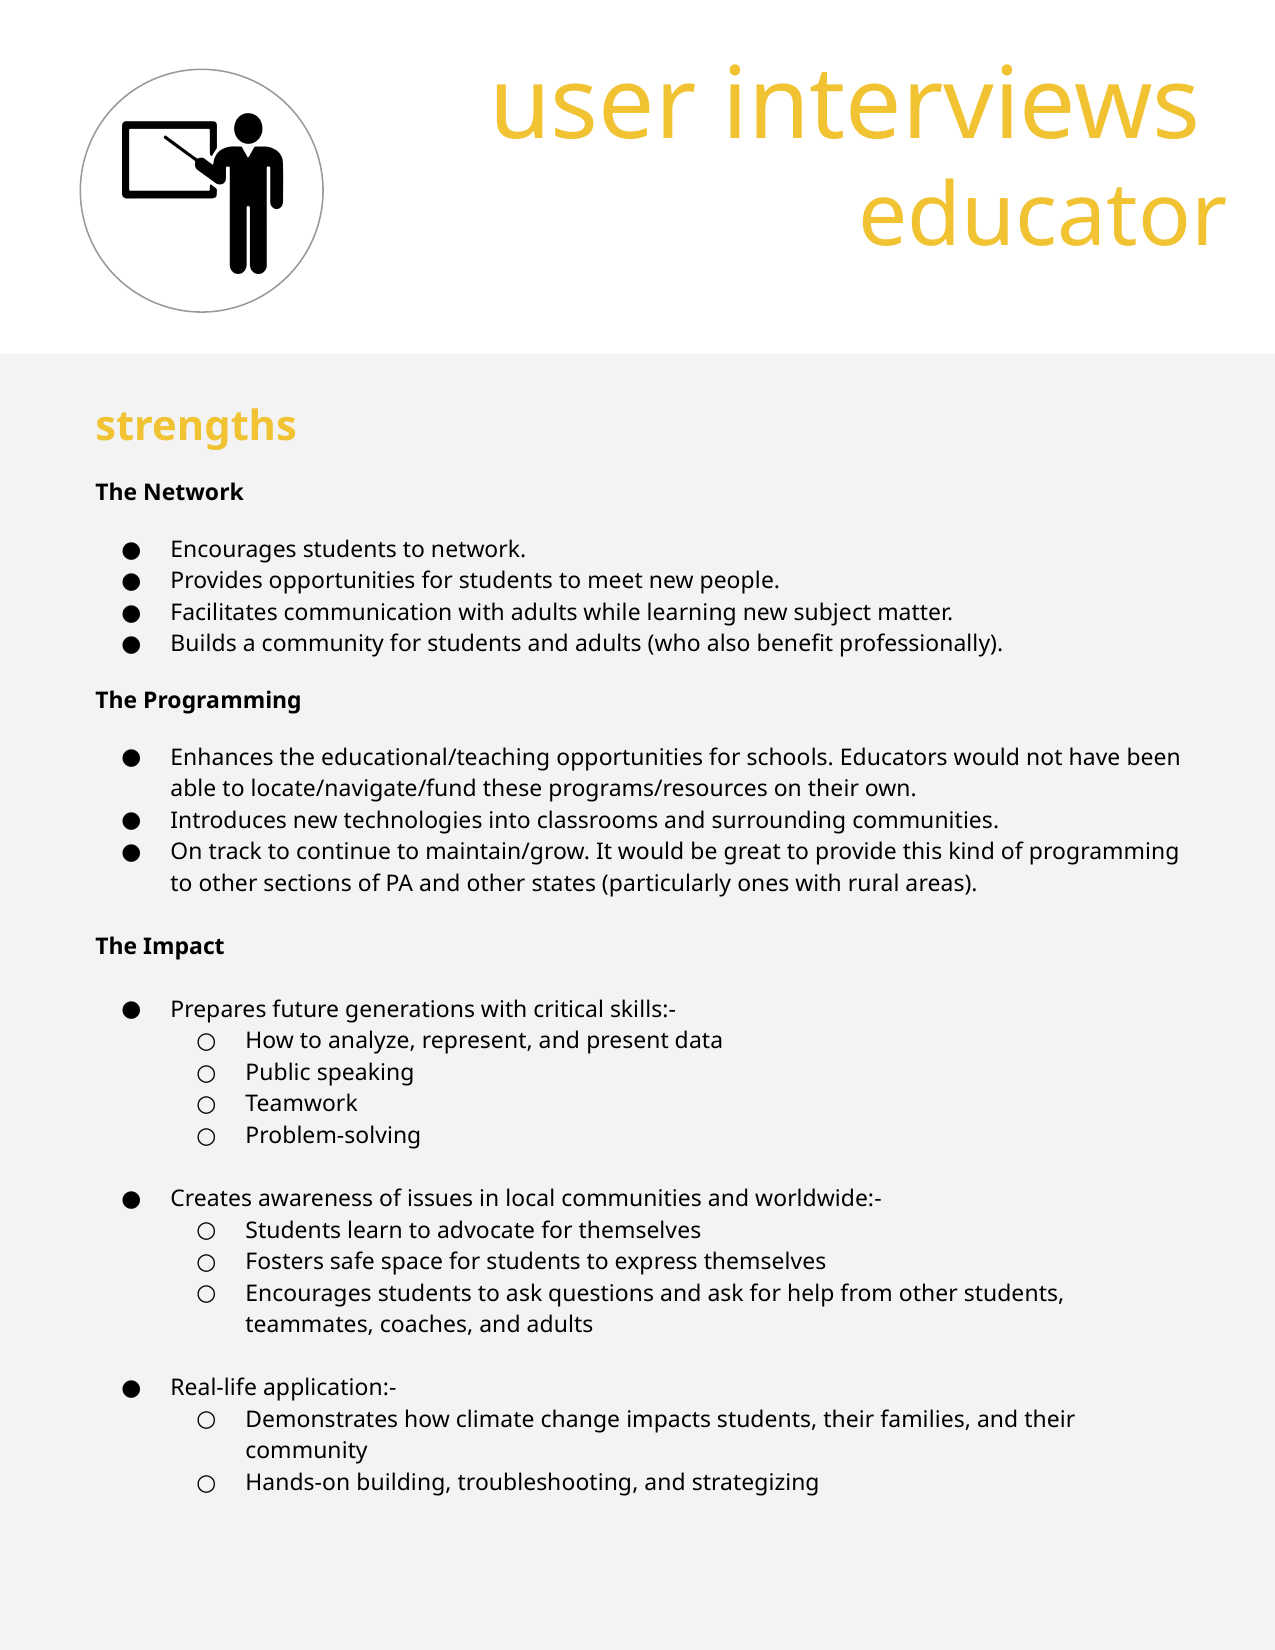

user interviews
educator
# strengths
The Network
Encourages students to network.
Provides opportunities for students to meet new people.
Facilitates communication with adults while learning new subject matter.
Builds a community for students and adults (who also benefit professionally).
The Programming
Enhances the educational/teaching opportunities for schools. Educators would not have been able to locate/navigate/fund these programs/resources on their own.
Introduces new technologies into classrooms and surrounding communities.
On track to continue to maintain/grow. It would be great to provide this kind of programming to other sections of PA and other states (particularly ones with rural areas).
The Impact
Prepares future generations with critical skills:-
How to analyze, represent, and present data
Public speaking
Teamwork
Problem-solving
Creates awareness of issues in local communities and worldwide:-
Students learn to advocate for themselves
Fosters safe space for students to express themselves
Encourages students to ask questions and ask for help from other students, teammates, coaches, and adults
Real-life application:-
Demonstrates how climate change impacts students, their families, and their community
Hands-on building, troubleshooting, and strategizing